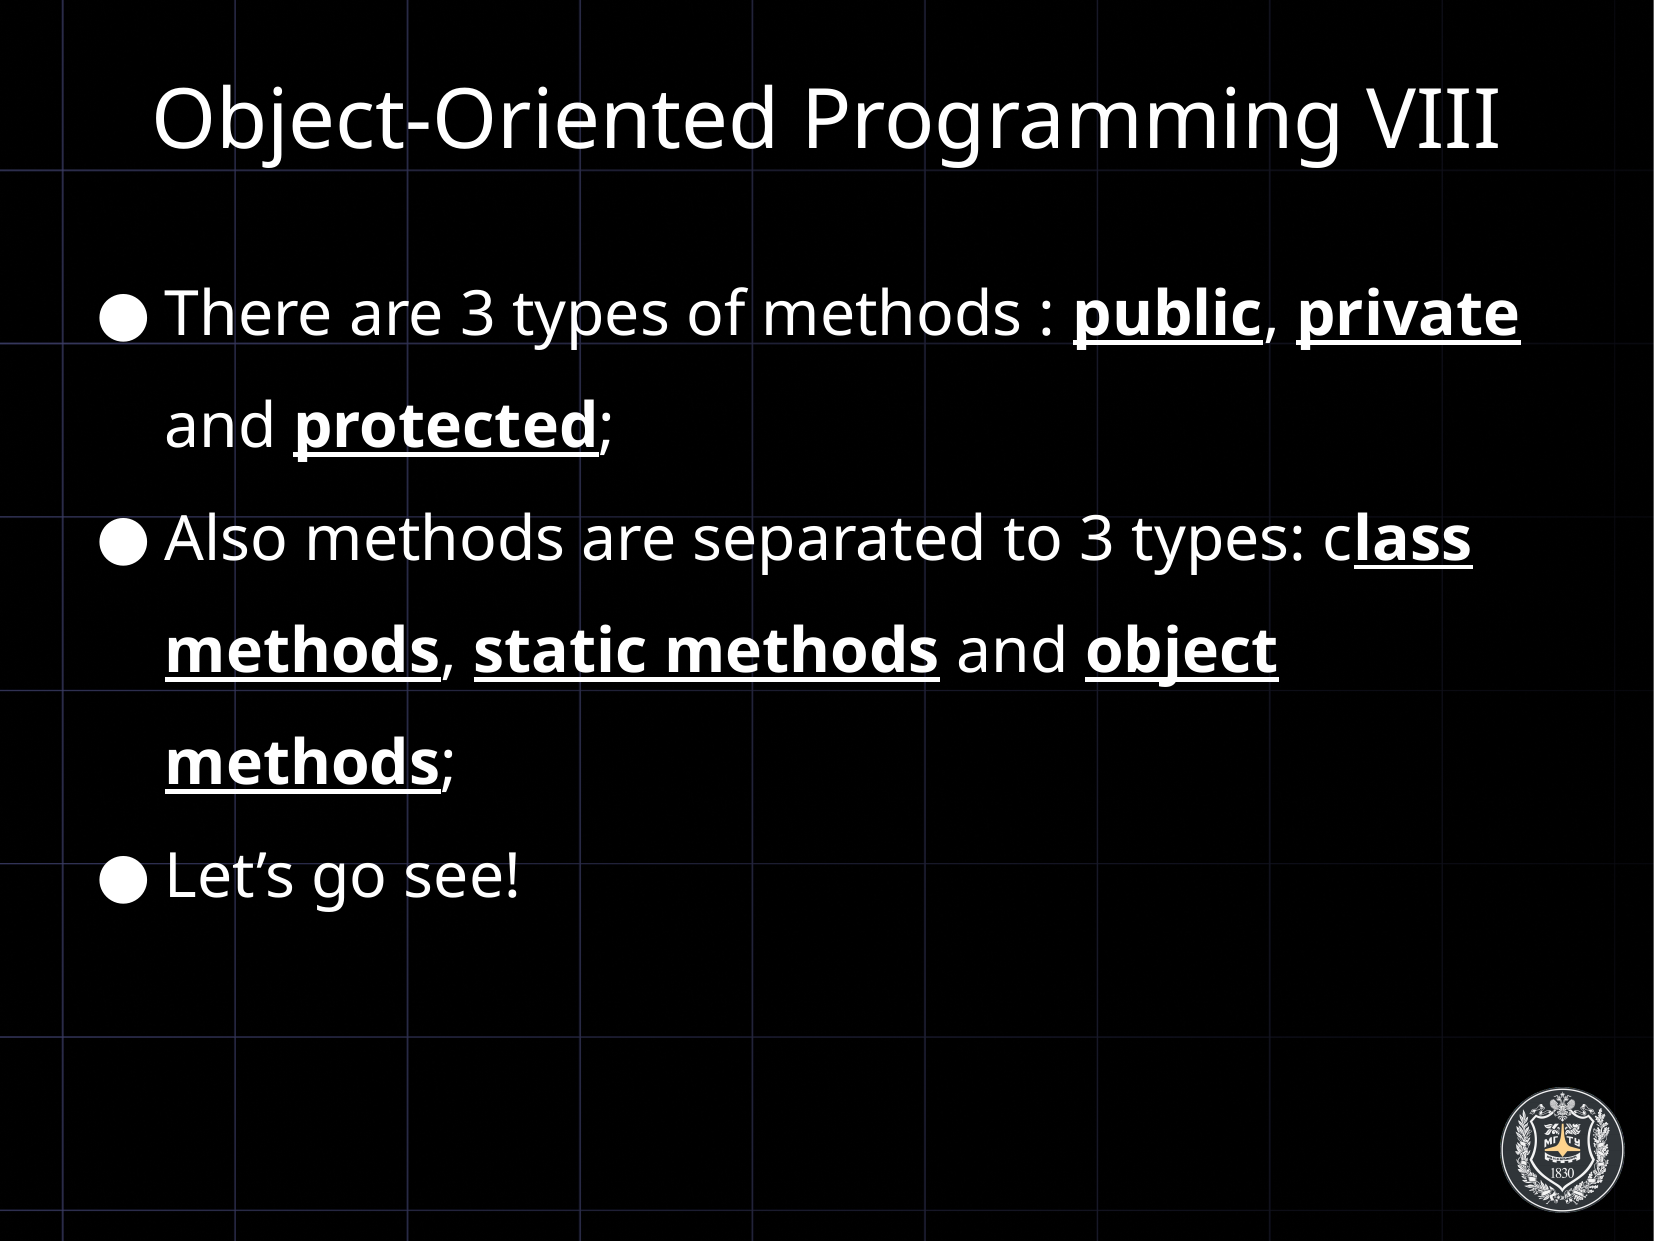

Object-Oriented Programming VIII
There are 3 types of methods : public, private and protected;
Also methods are separated to 3 types: class methods, static methods and object methods;
Let’s go see!